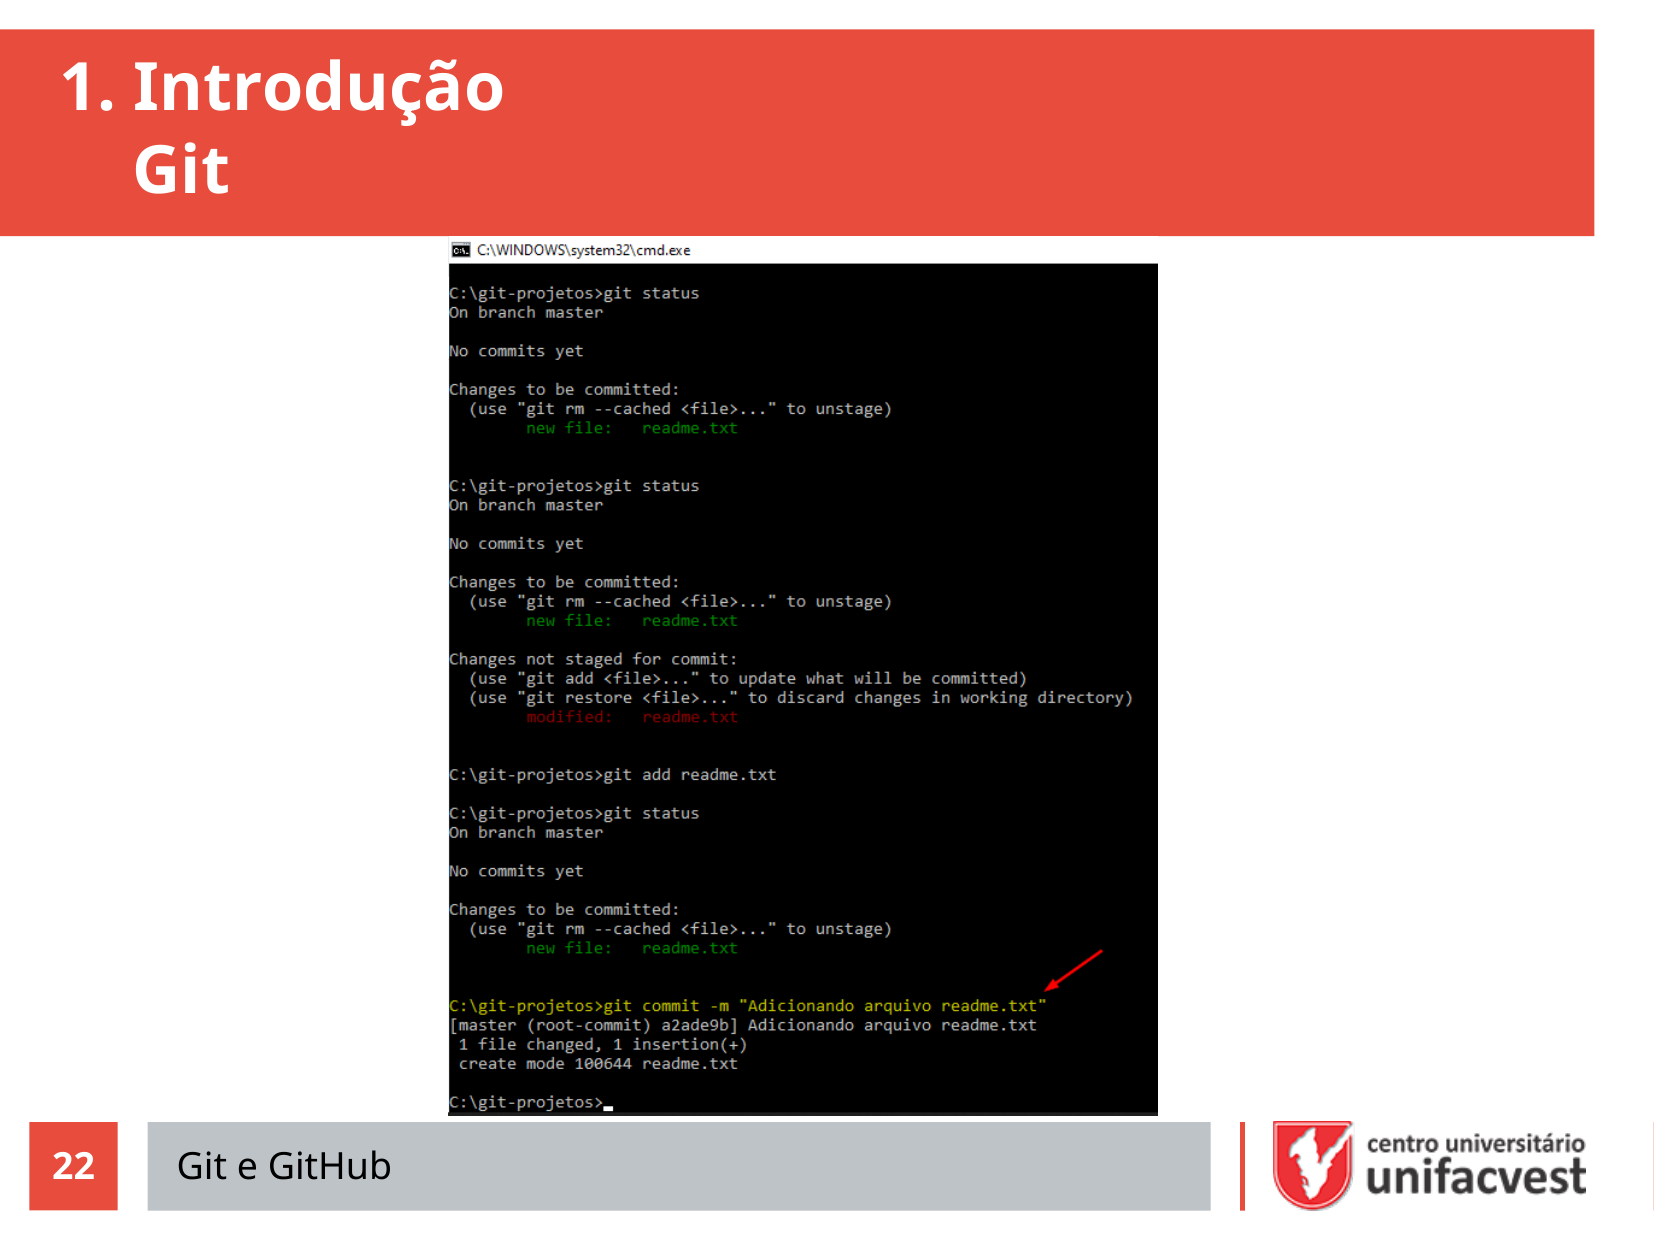

# 1. Introdução Git
22
Git e GitHub